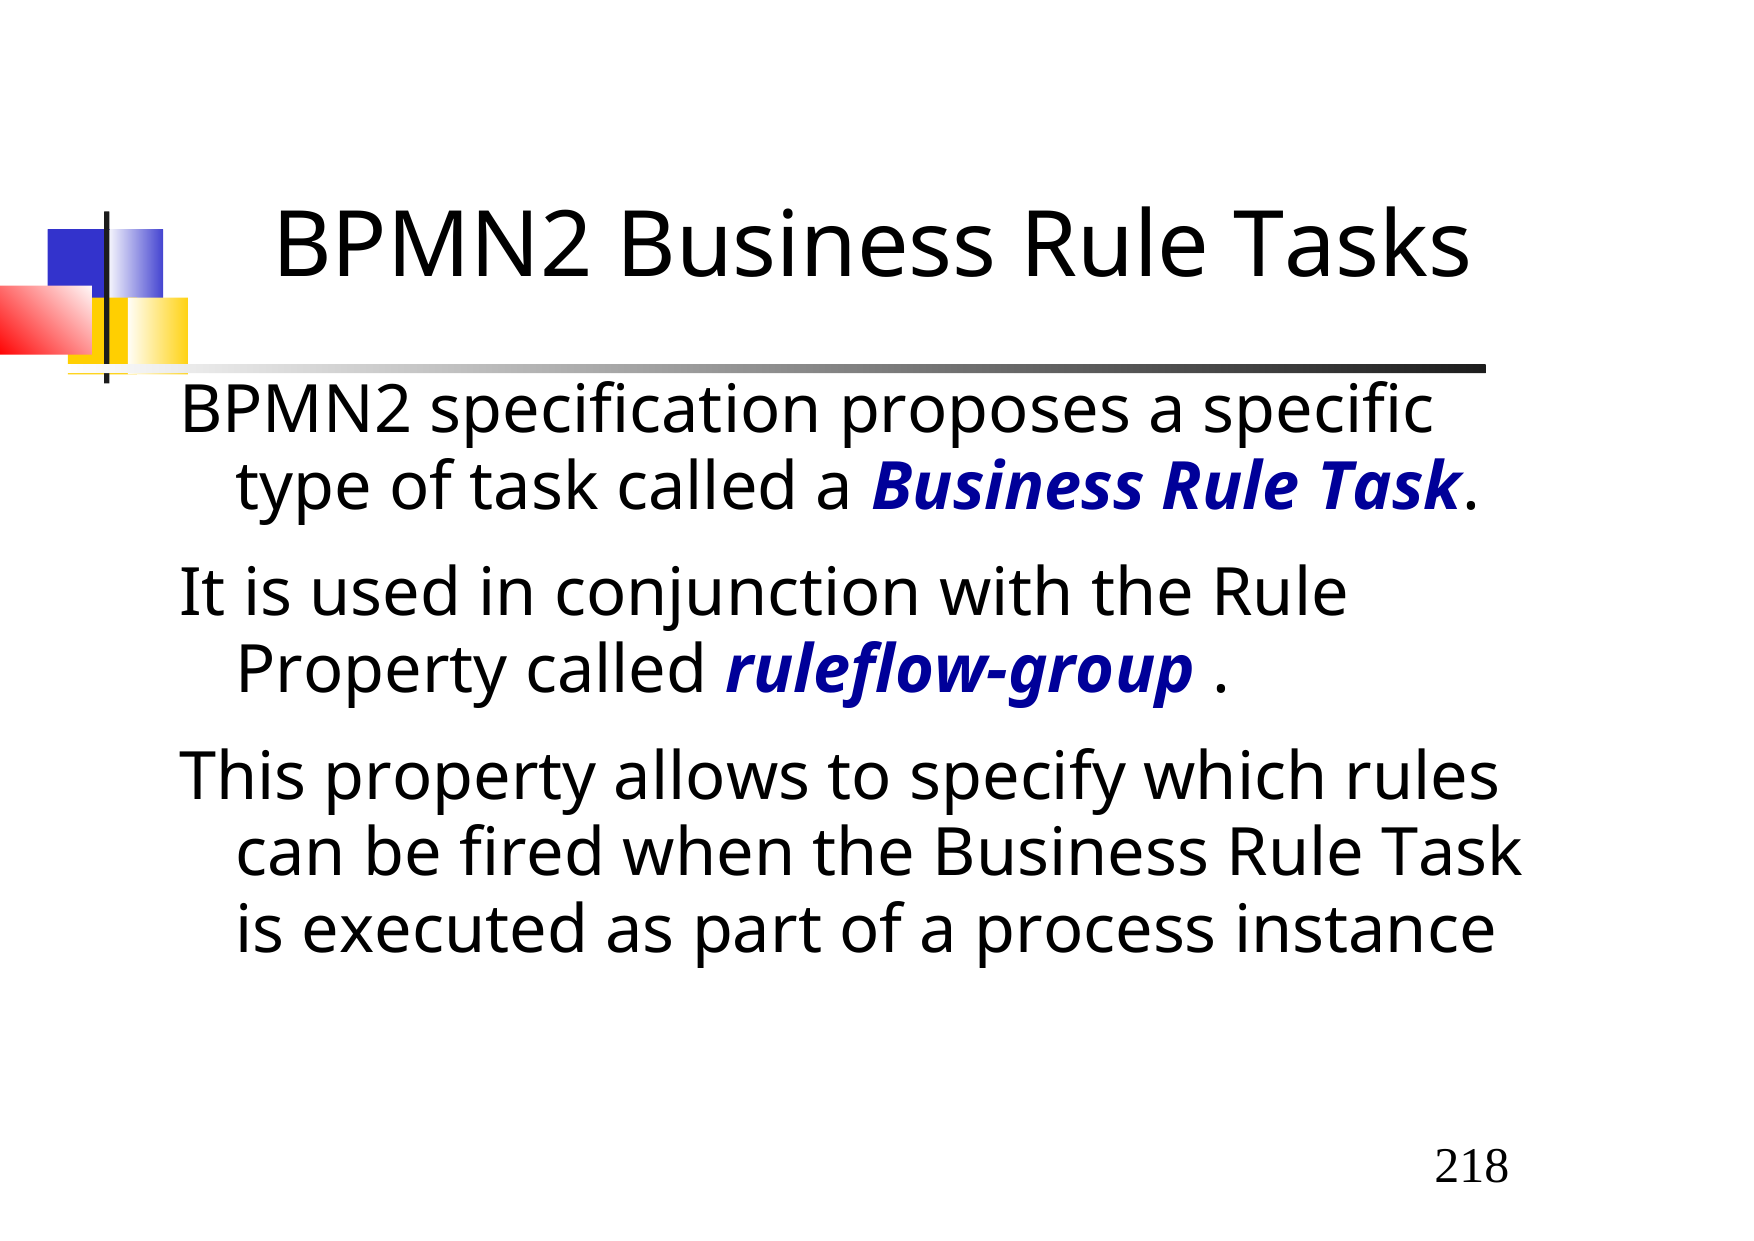

# BPMN2 Business Rule Tasks
BPMN2 specification proposes a specific type of task called a Business Rule Task.
It is used in conjunction with the Rule Property called ruleflow-group .
This property allows to specify which rules can be fired when the Business Rule Task is executed as part of a process instance